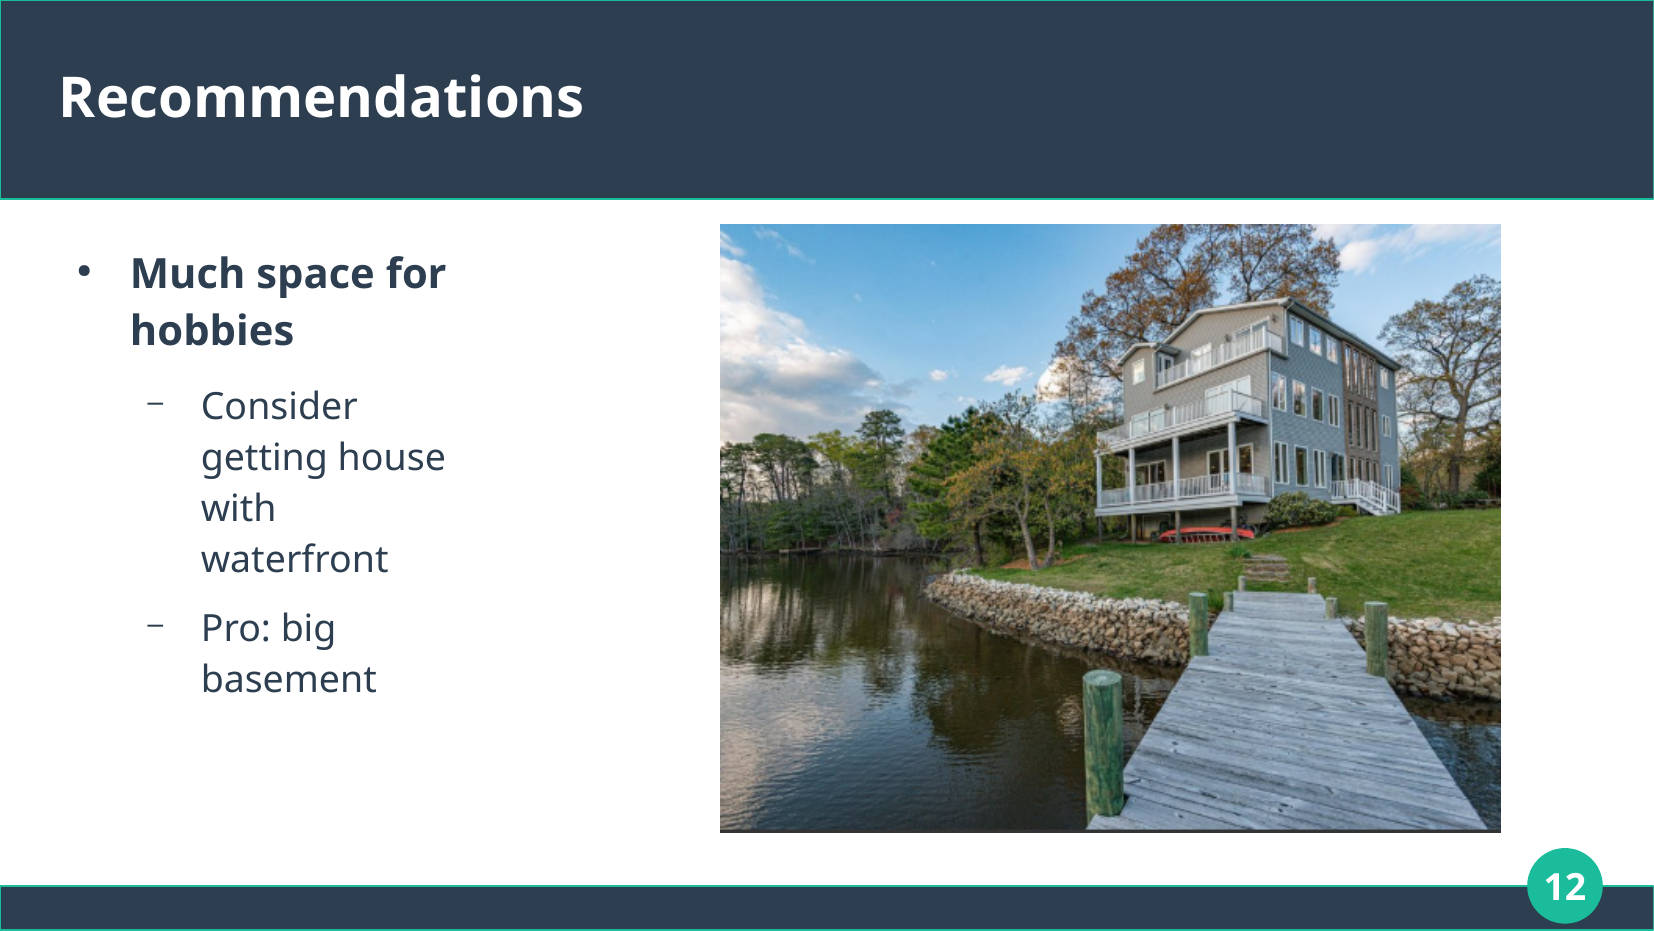

# Recommendations
Much space for hobbies
Consider getting house with waterfront
Pro: big basement
12